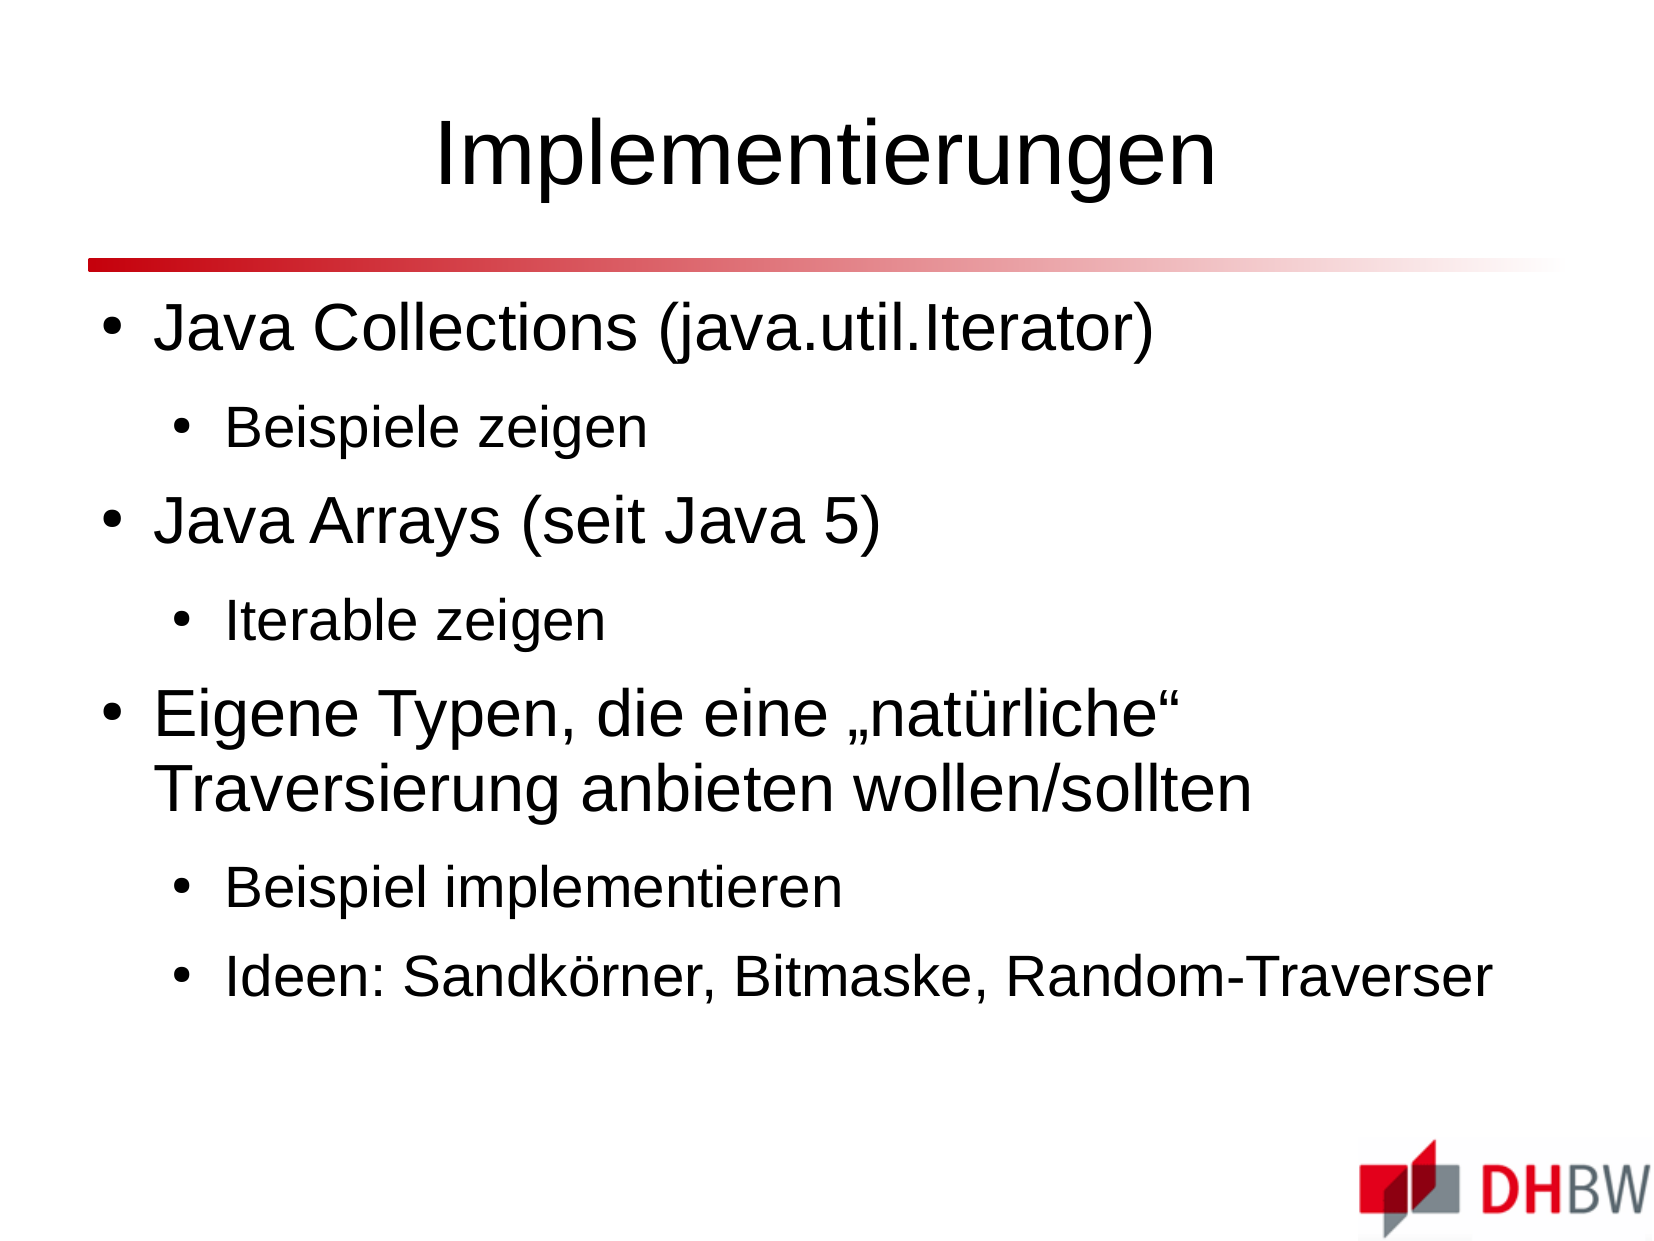

# Implementierungen
Java Collections (java.util.Iterator)
Beispiele zeigen
Java Arrays (seit Java 5)
Iterable zeigen
Eigene Typen, die eine „natürliche“ Traversierung anbieten wollen/sollten
Beispiel implementieren
Ideen: Sandkörner, Bitmaske, Random-Traverser